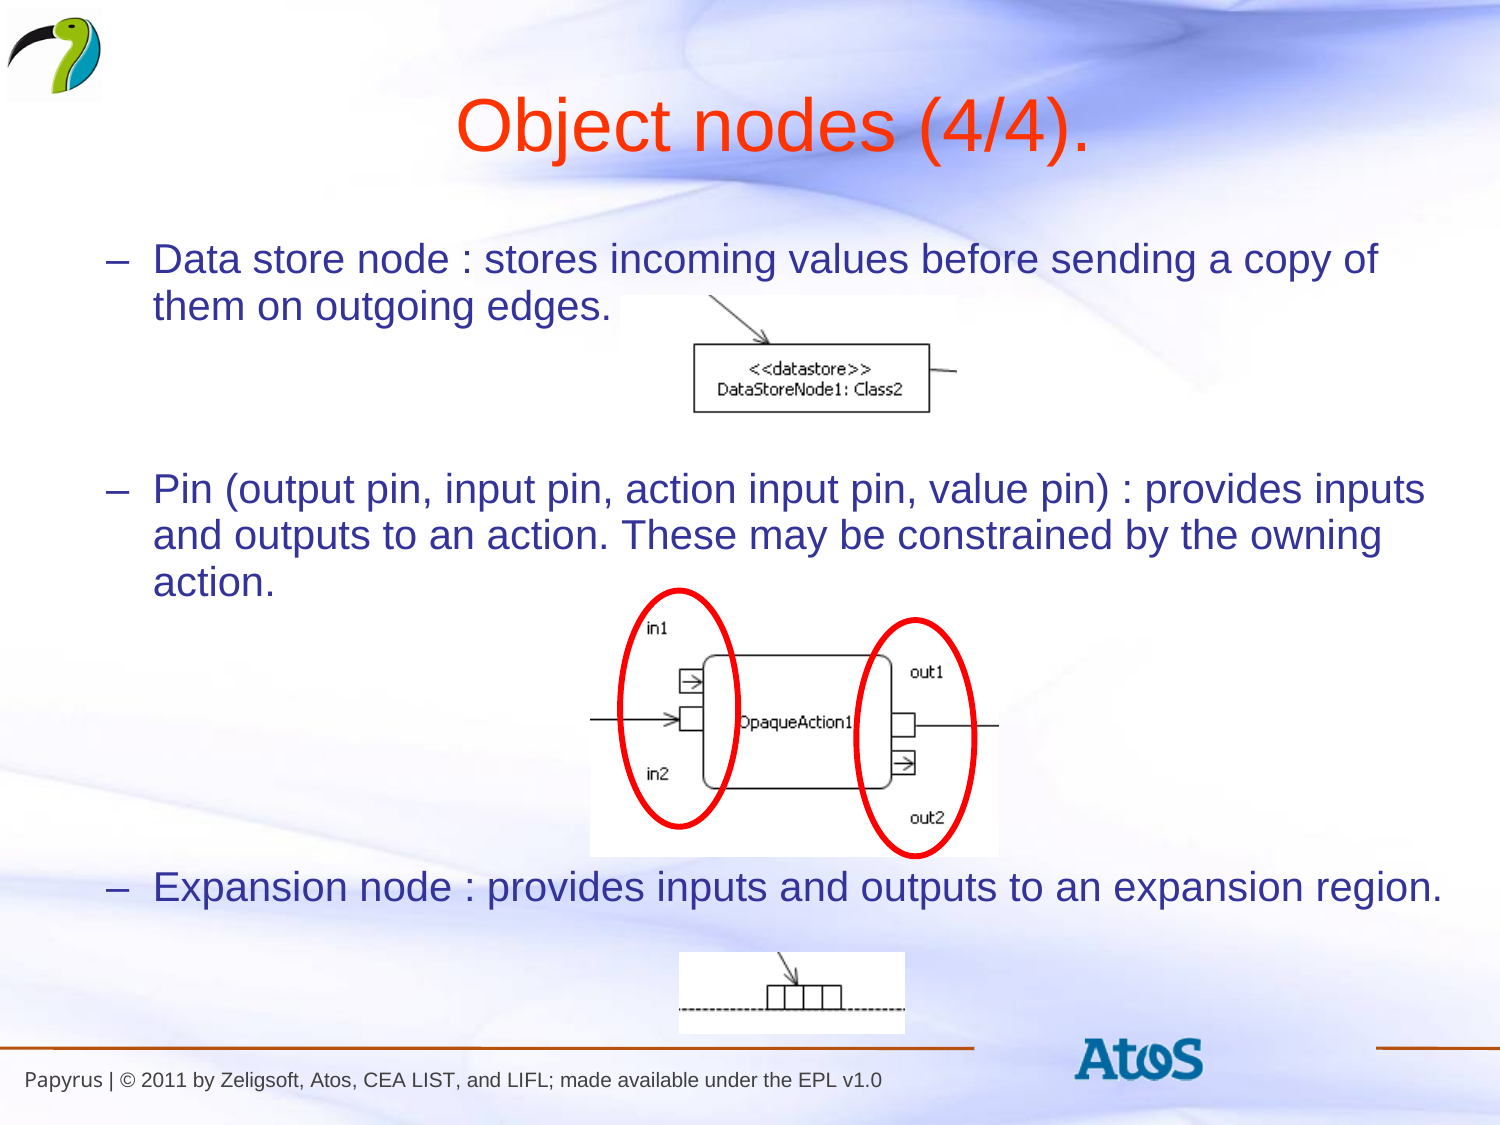

# Object nodes (4/4).
Data store node : stores incoming values before sending a copy of them on outgoing edges.
Pin (output pin, input pin, action input pin, value pin) : provides inputs and outputs to an action. These may be constrained by the owning action.
Expansion node : provides inputs and outputs to an expansion region.